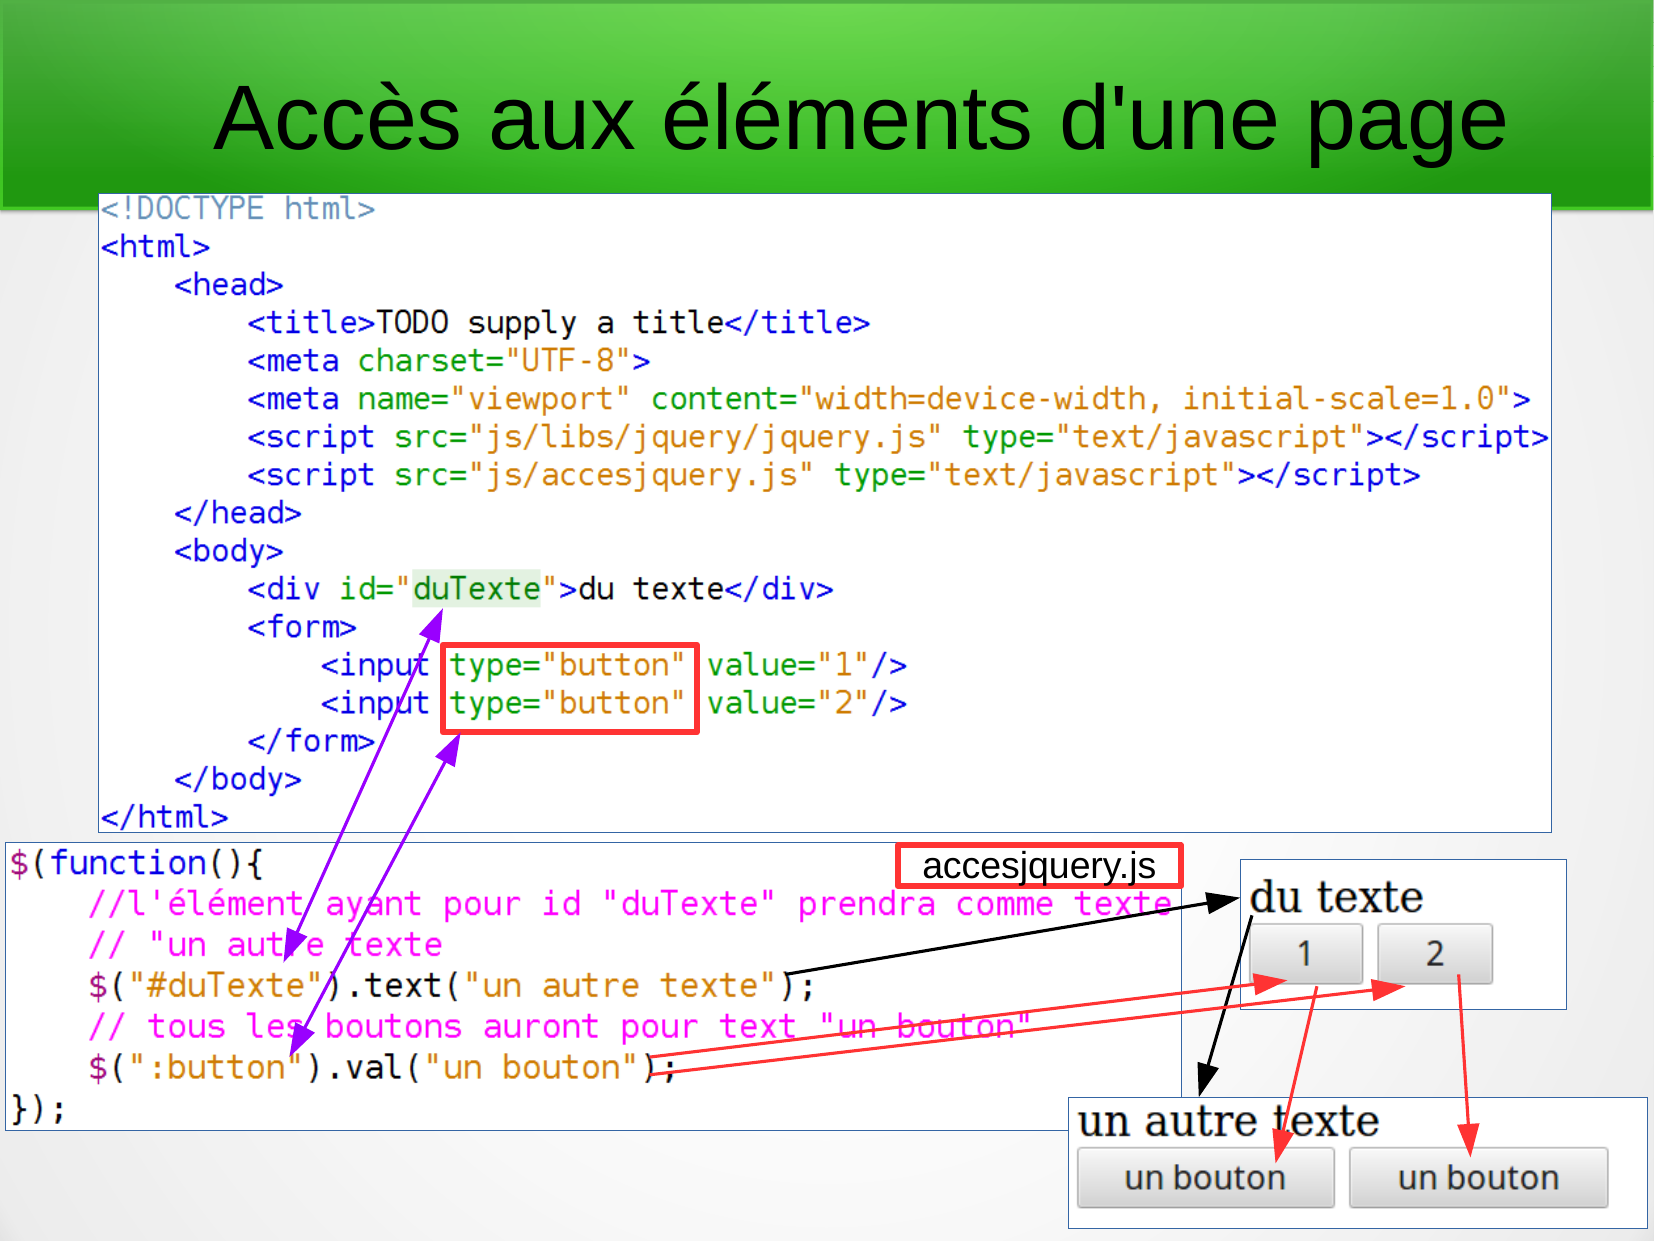

# Accès aux éléments d'une page
accesjquery.js
30